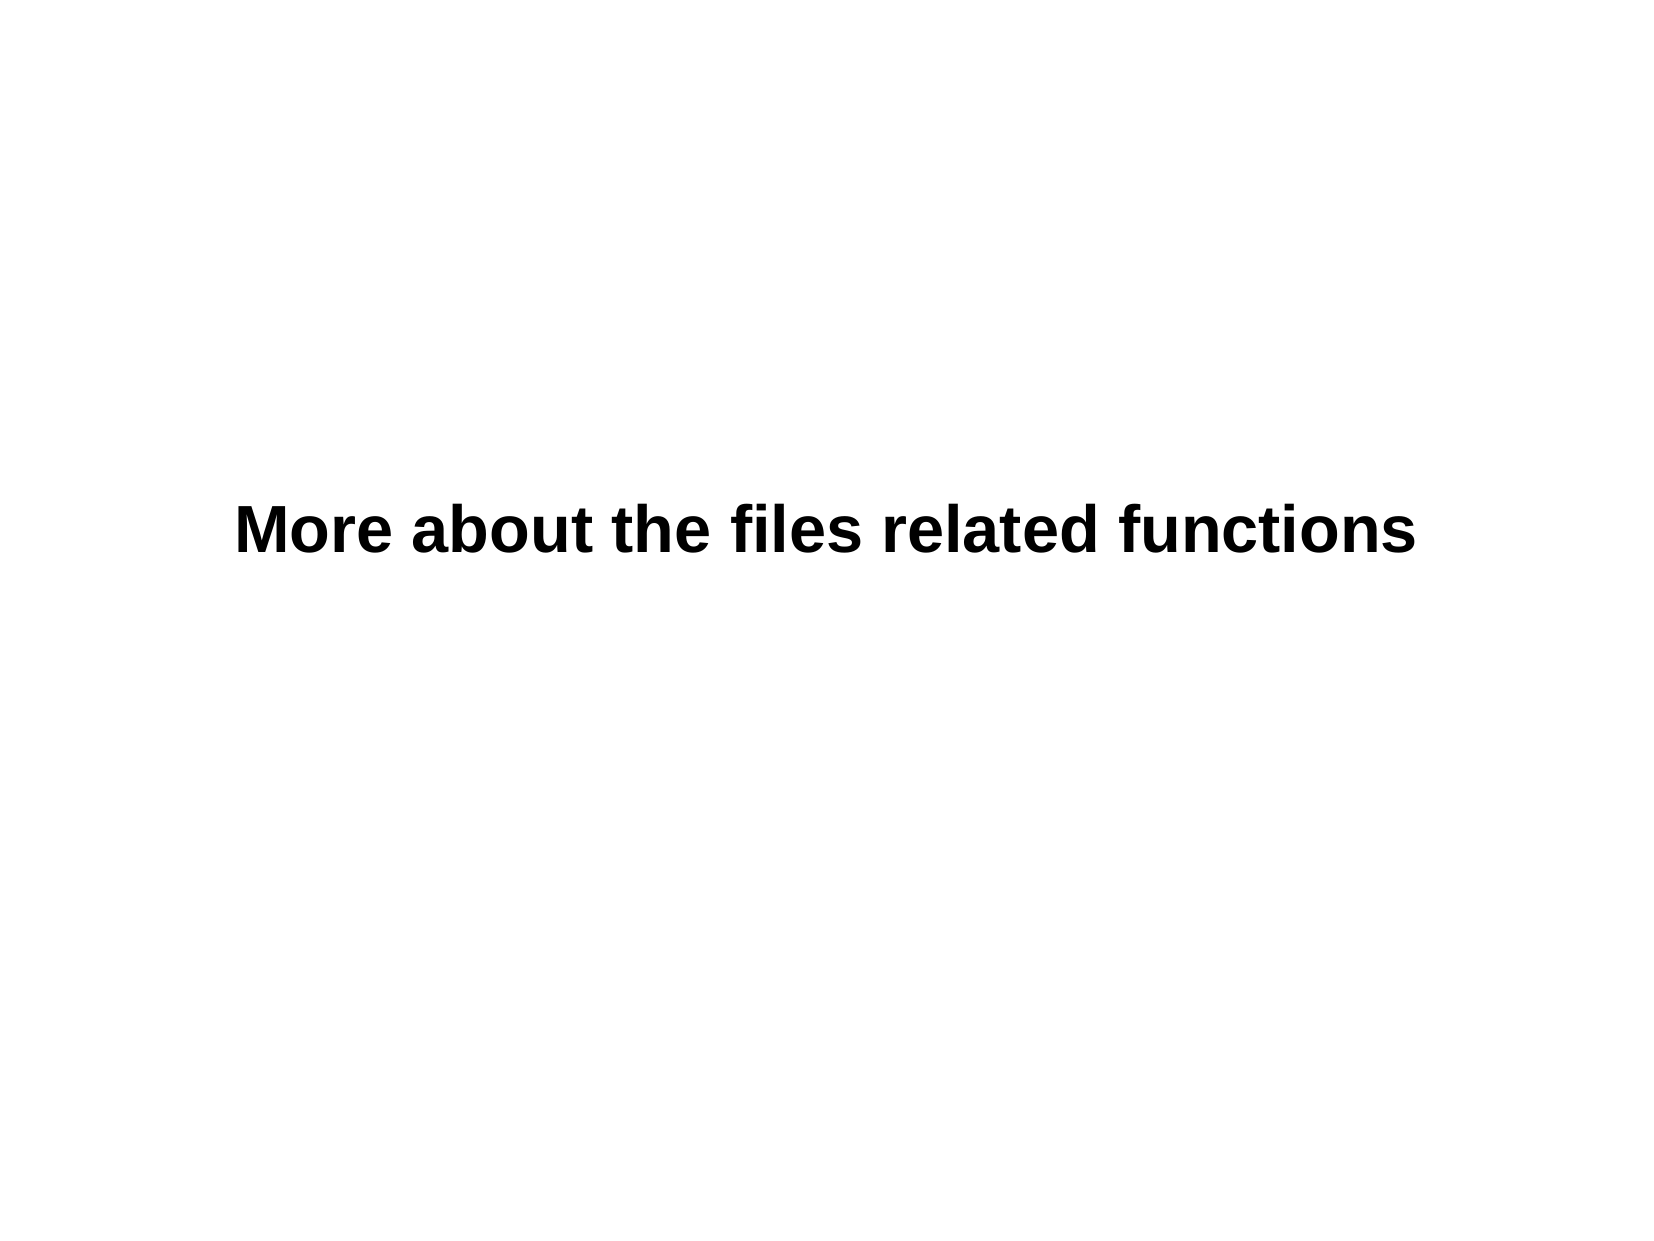

# More about the files related functions